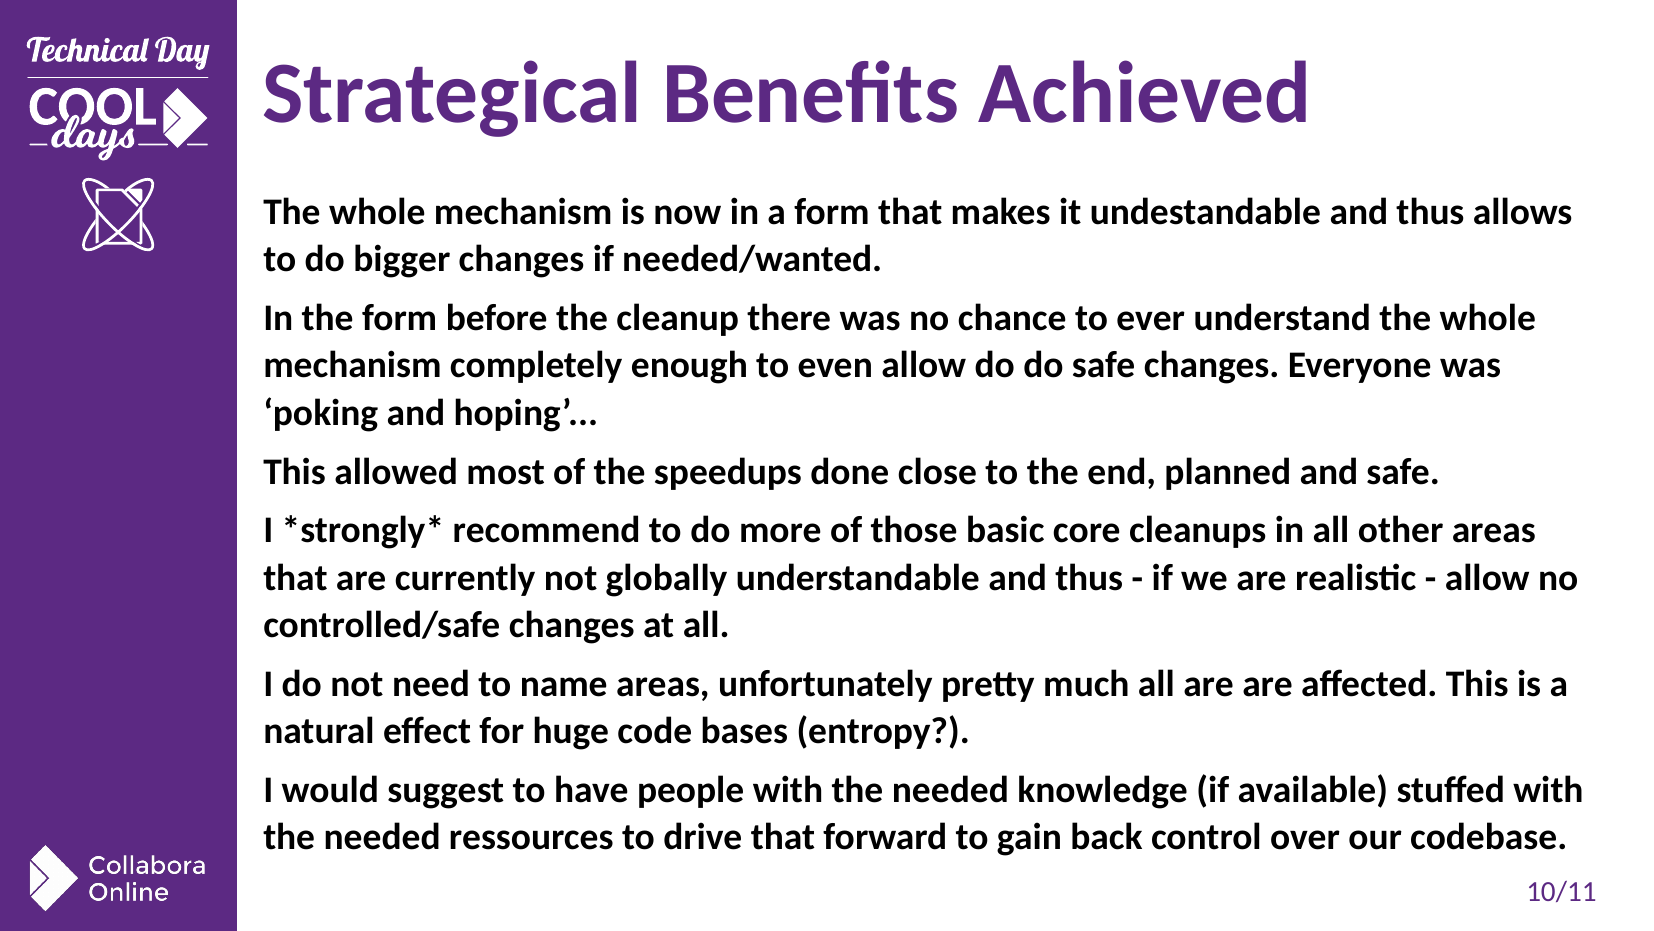

# Strategical Benefits Achieved
The whole mechanism is now in a form that makes it undestandable and thus allows to do bigger changes if needed/wanted.
In the form before the cleanup there was no chance to ever understand the whole mechanism completely enough to even allow do do safe changes. Everyone was ‘poking and hoping’...
This allowed most of the speedups done close to the end, planned and safe.
I *strongly* recommend to do more of those basic core cleanups in all other areas that are currently not globally understandable and thus - if we are realistic - allow no controlled/safe changes at all.
I do not need to name areas, unfortunately pretty much all are are affected. This is a natural effect for huge code bases (entropy?).
I would suggest to have people with the needed knowledge (if available) stuffed with the needed ressources to drive that forward to gain back control over our codebase.
10